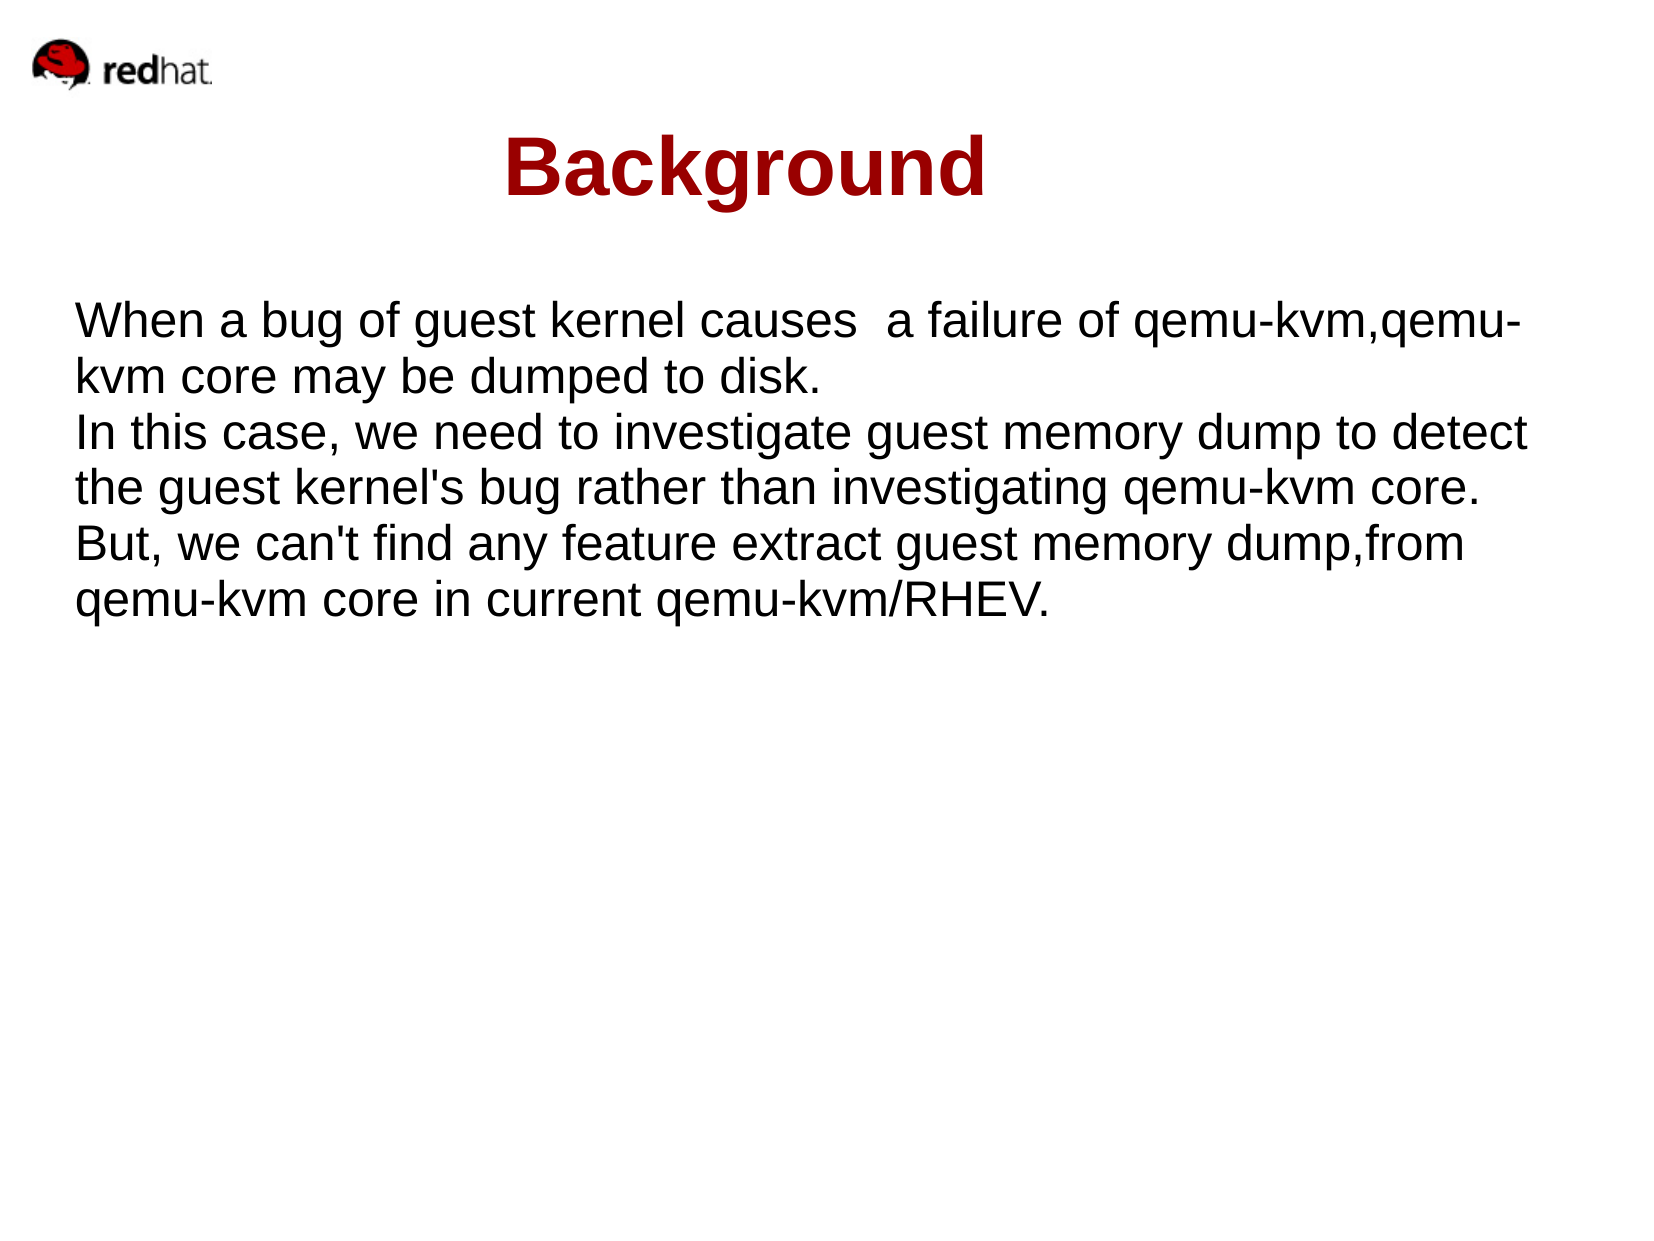

Background
When a bug of guest kernel causes a failure of qemu-kvm,qemu-kvm core may be dumped to disk.
In this case, we need to investigate guest memory dump to detect the guest kernel's bug rather than investigating qemu-kvm core.
But, we can't find any feature extract guest memory dump,from qemu-kvm core in current qemu-kvm/RHEV.